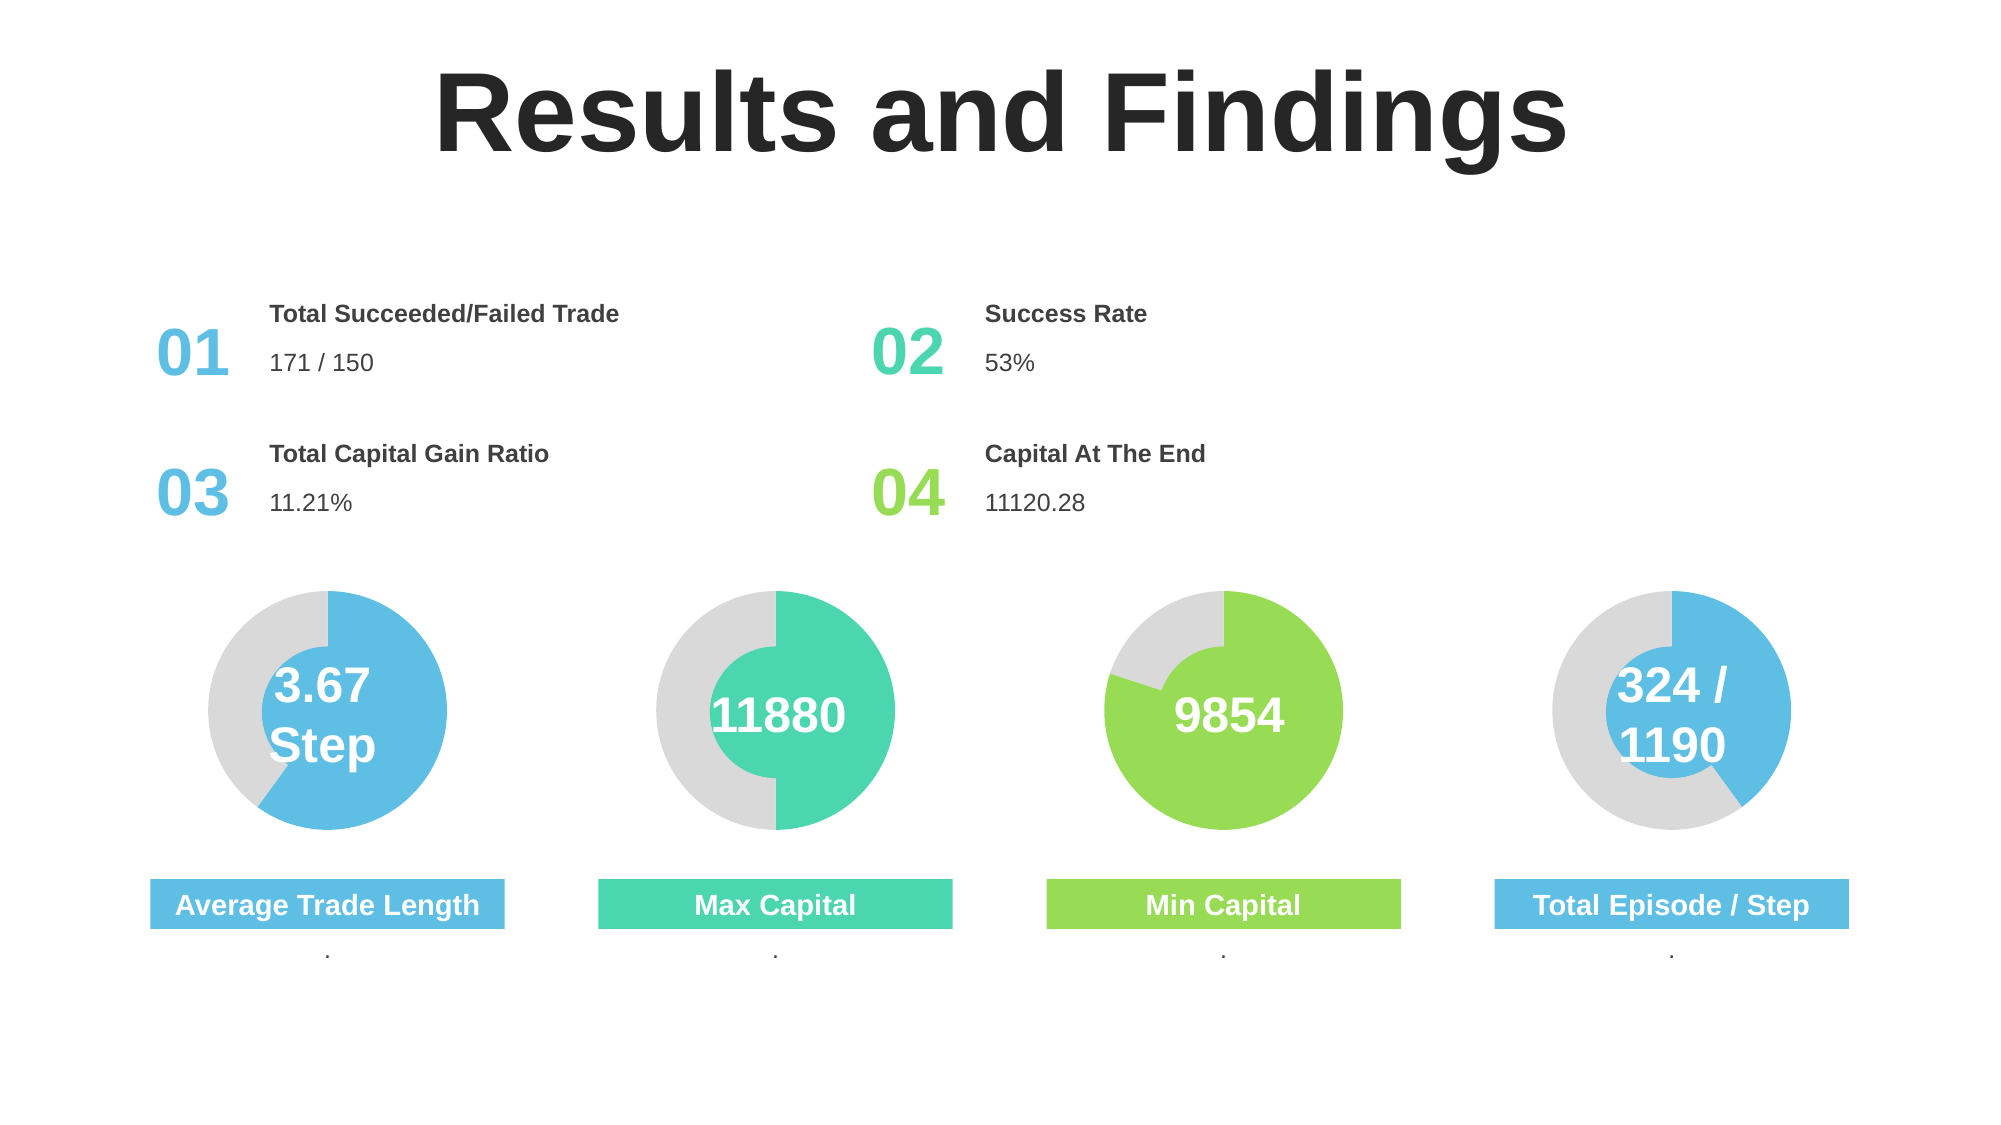

# Results and Findings
Total Succeeded/Failed Trade
171 / 150
Success Rate
53%
02
01
Total Capital Gain Ratio
11.21%
Capital At The End
11120.28
03
04
### Chart
| Category | % |
|---|---|
| colored | 60.0 |
| blank | 40.0 |
### Chart
| Category | % |
|---|---|
| colored | 50.0 |
| blank | 50.0 |
### Chart
| Category | % |
|---|---|
| colored | 80.0 |
| blank | 20.0 |
### Chart
| Category | % |
|---|---|
| colored | 40.0 |
| blank | 60.0 |3.67 Step
324 / 1190
11880
9854
Average Trade Length
.
Max Capital
.
Min Capital
.
Total Episode / Step
.